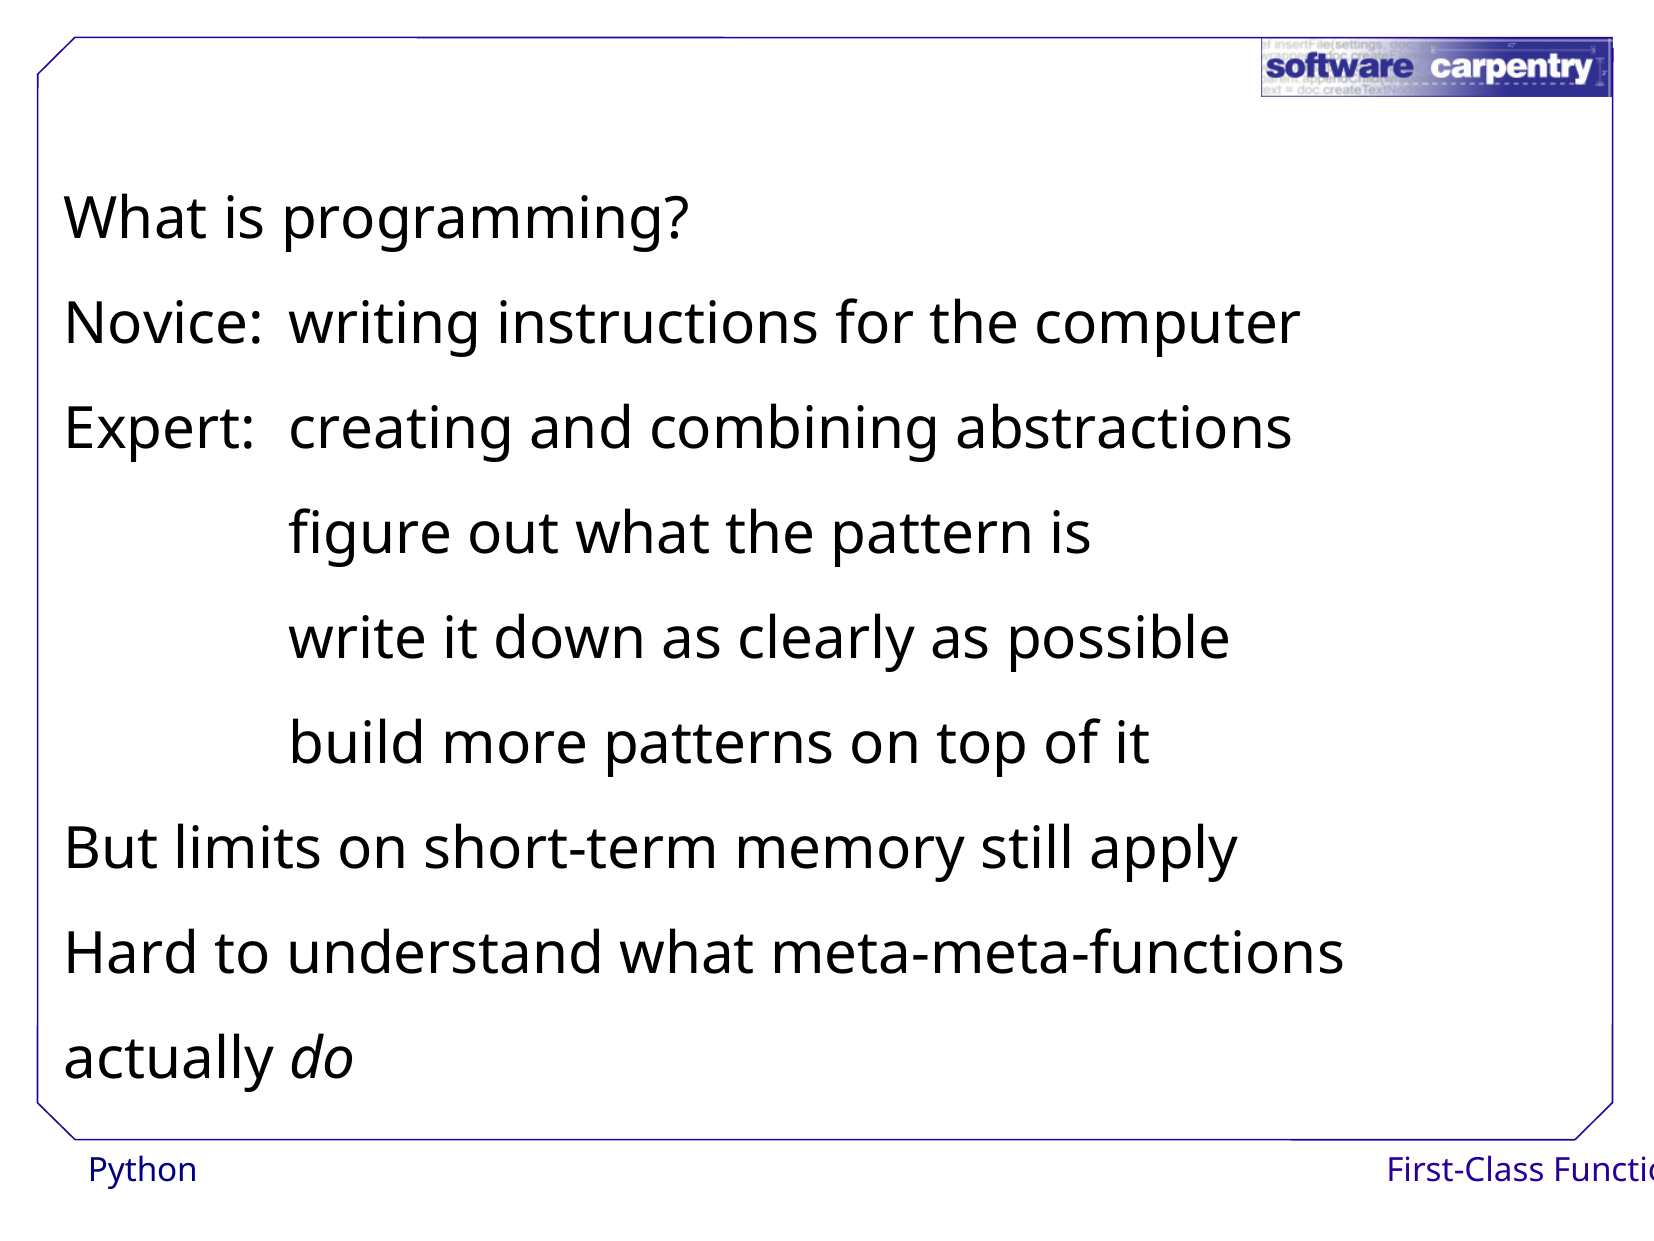

What is programming?
Novice:	writing instructions for the computer
Expert:	creating and combining abstractions
			figure out what the pattern is
			write it down as clearly as possible
			build more patterns on top of it
But limits on short-term memory still apply
Hard to understand what meta-meta-functions
actually do